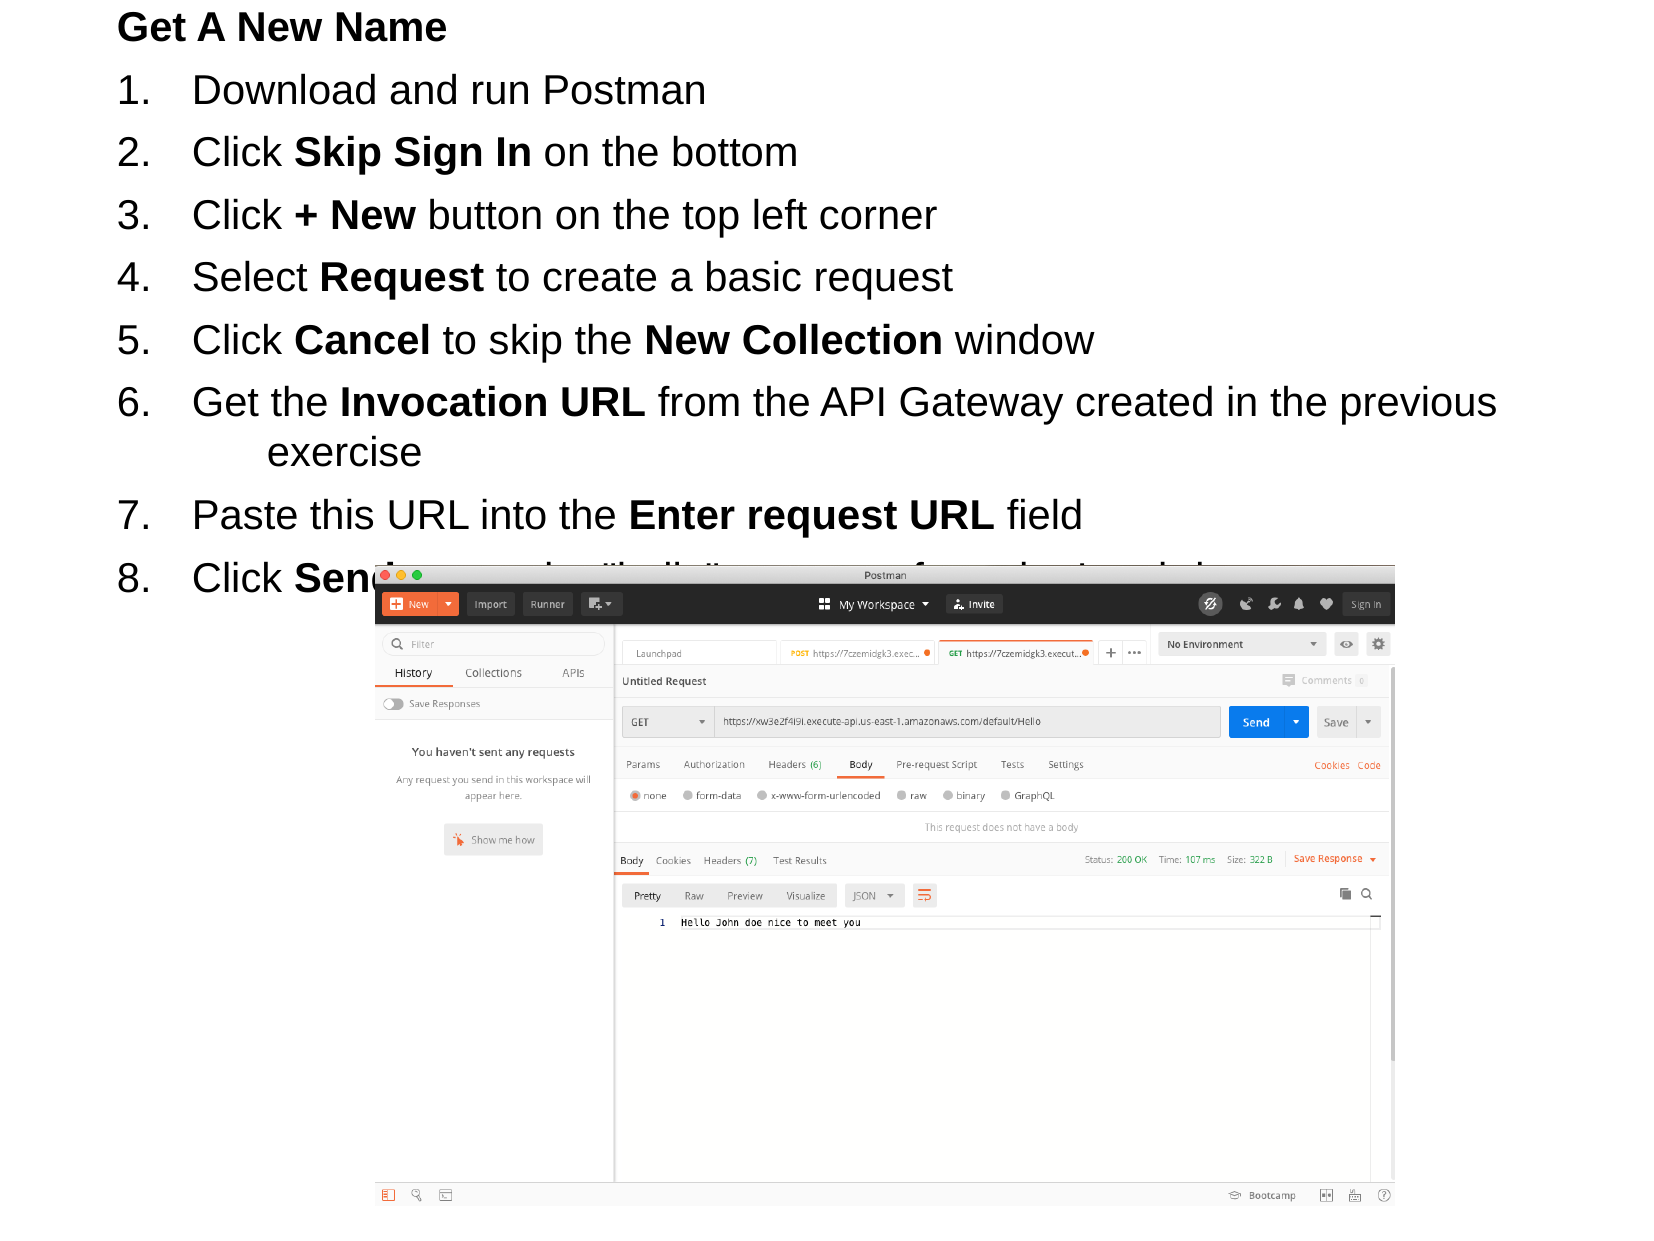

Get A New Name
Download and run Postman
Click Skip Sign In on the bottom
Click + New button on the top left corner
Select Request to create a basic request
Click Cancel to skip the New Collection window
Get the Invocation URL from the API Gateway created in the previous exercise
Paste this URL into the Enter request URL field
Click Send to see the "hello" message from the Lambda